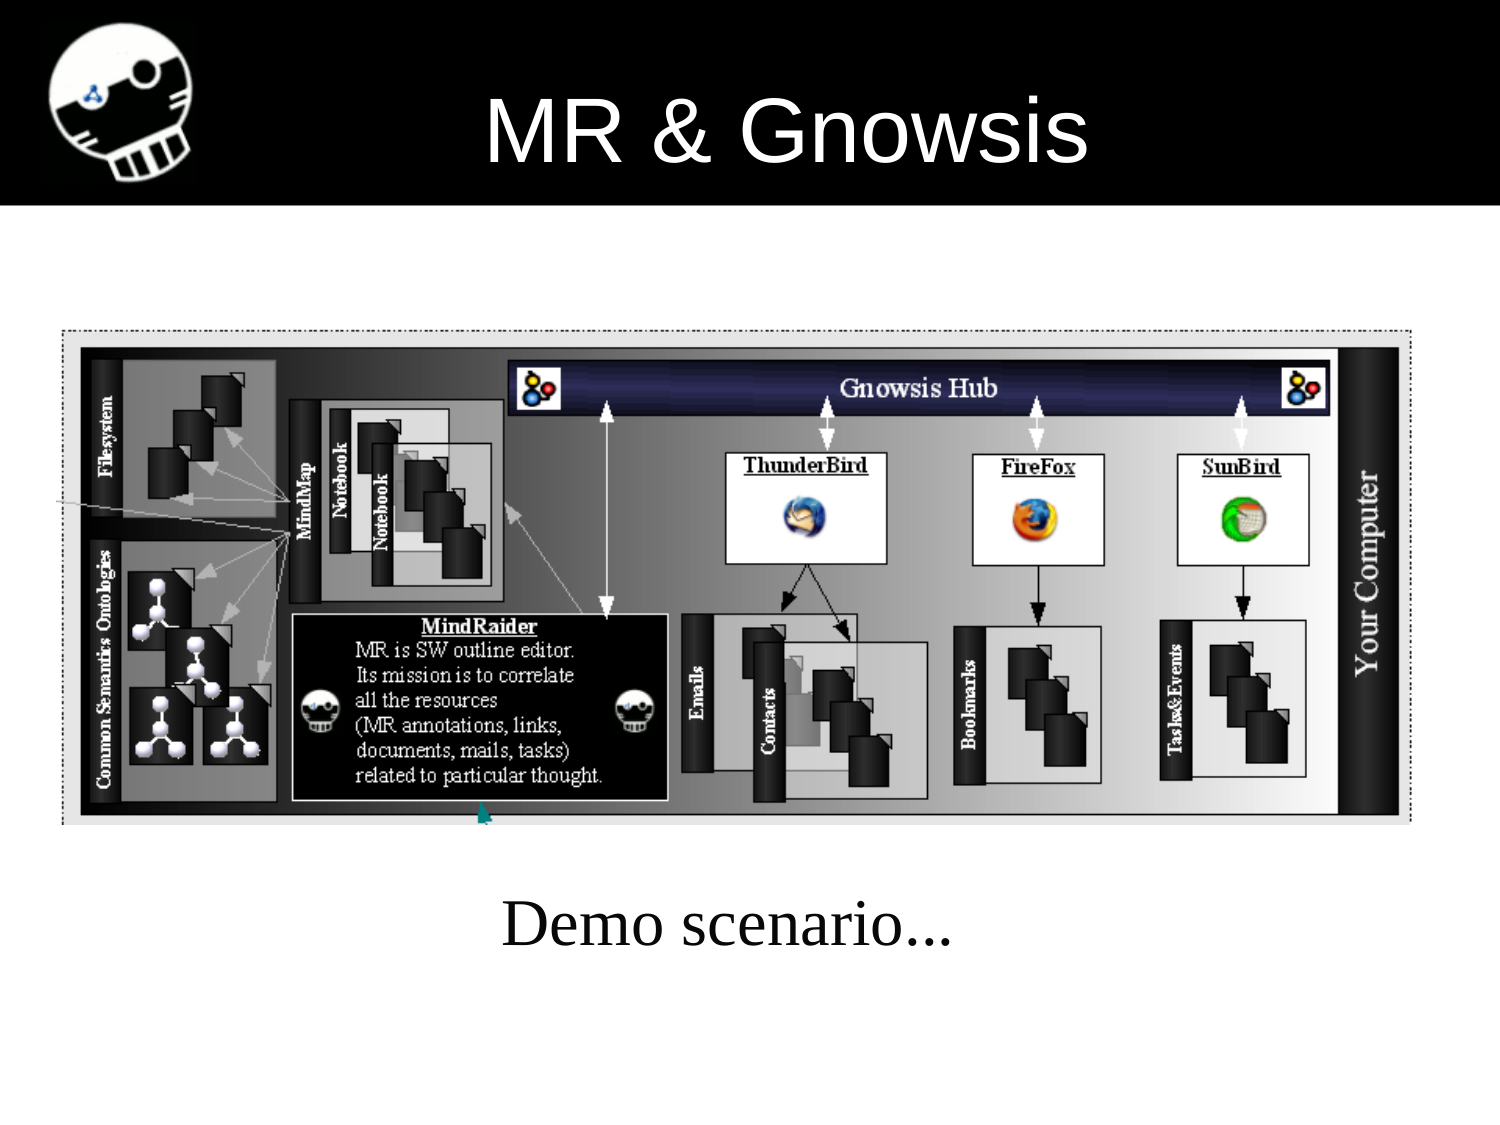

# MR & Gnowsis
Demo scenario...
29